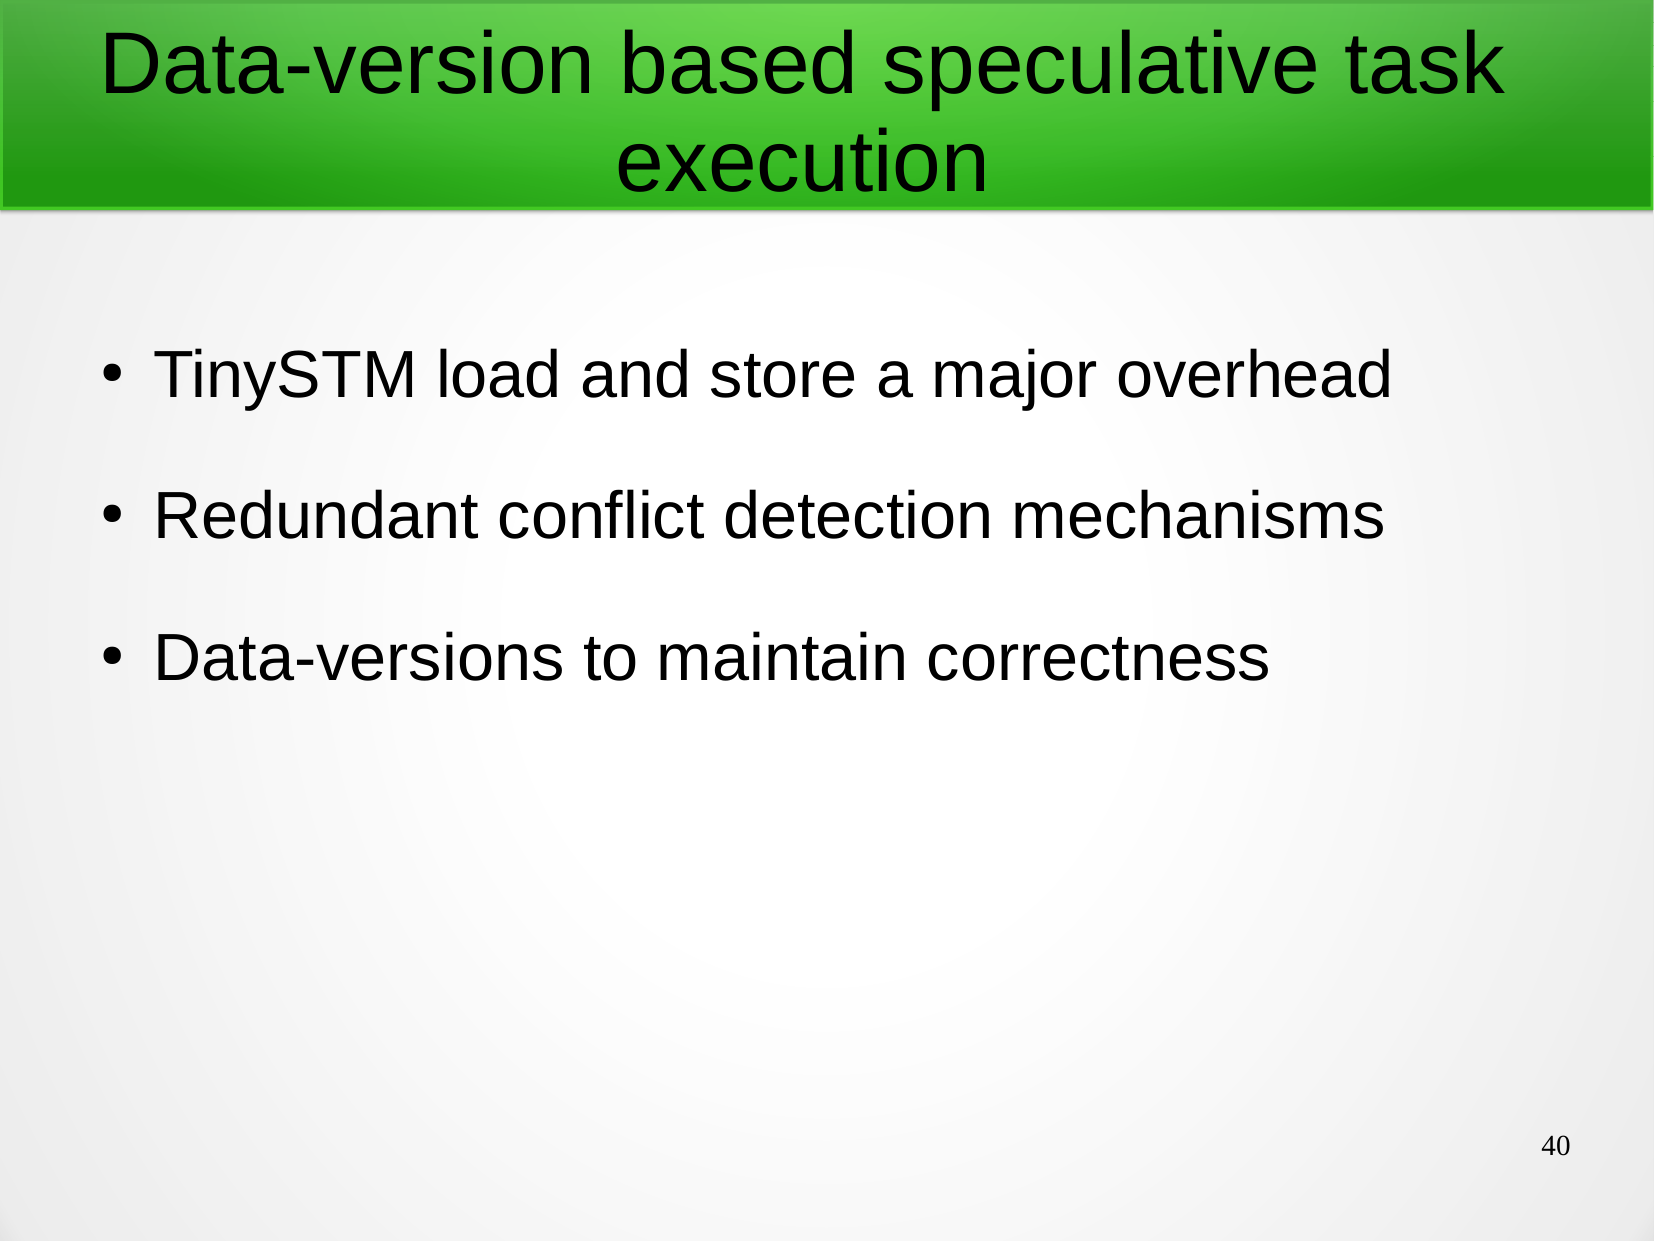

# Data-version based speculative task execution
TinySTM load and store a major overhead
Redundant conflict detection mechanisms
Data-versions to maintain correctness
40